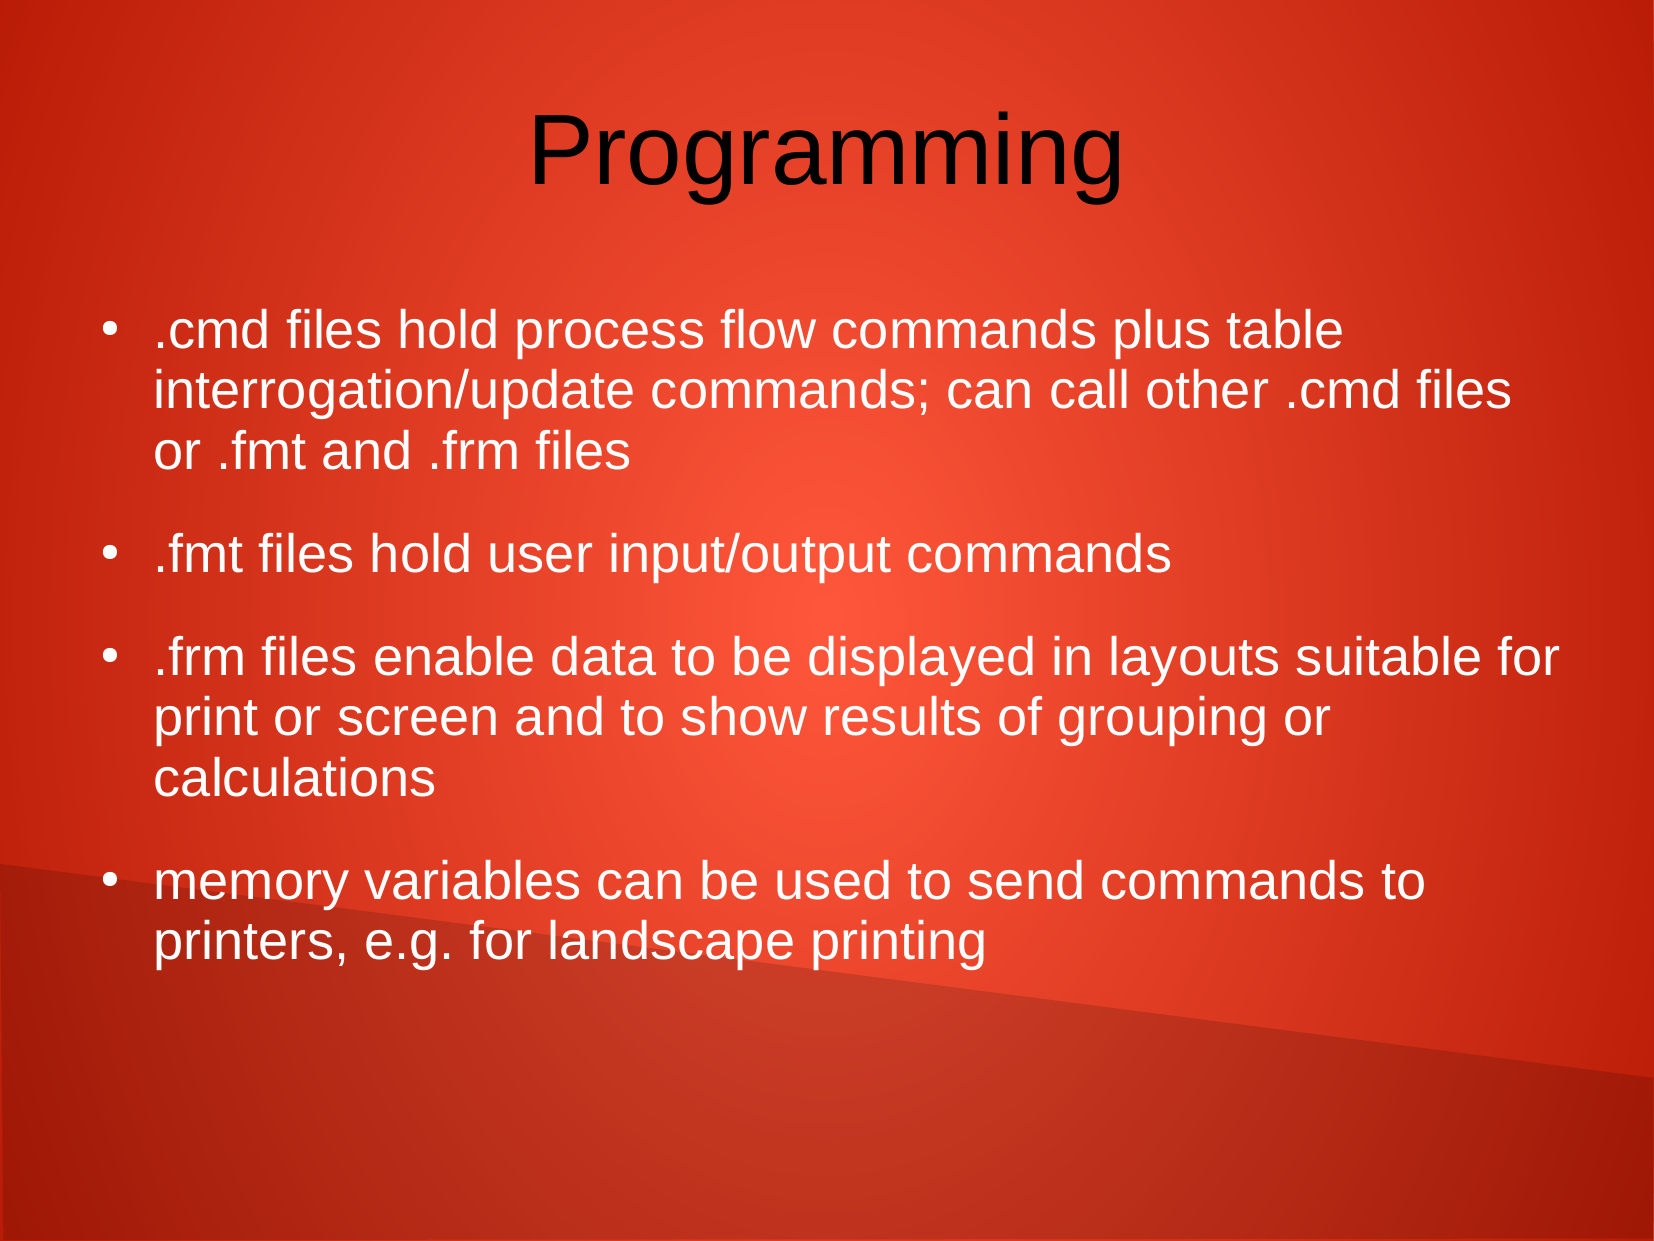

# Programming
.cmd files hold process flow commands plus table interrogation/update commands; can call other .cmd files or .fmt and .frm files
.fmt files hold user input/output commands
.frm files enable data to be displayed in layouts suitable for print or screen and to show results of grouping or calculations
memory variables can be used to send commands to printers, e.g. for landscape printing